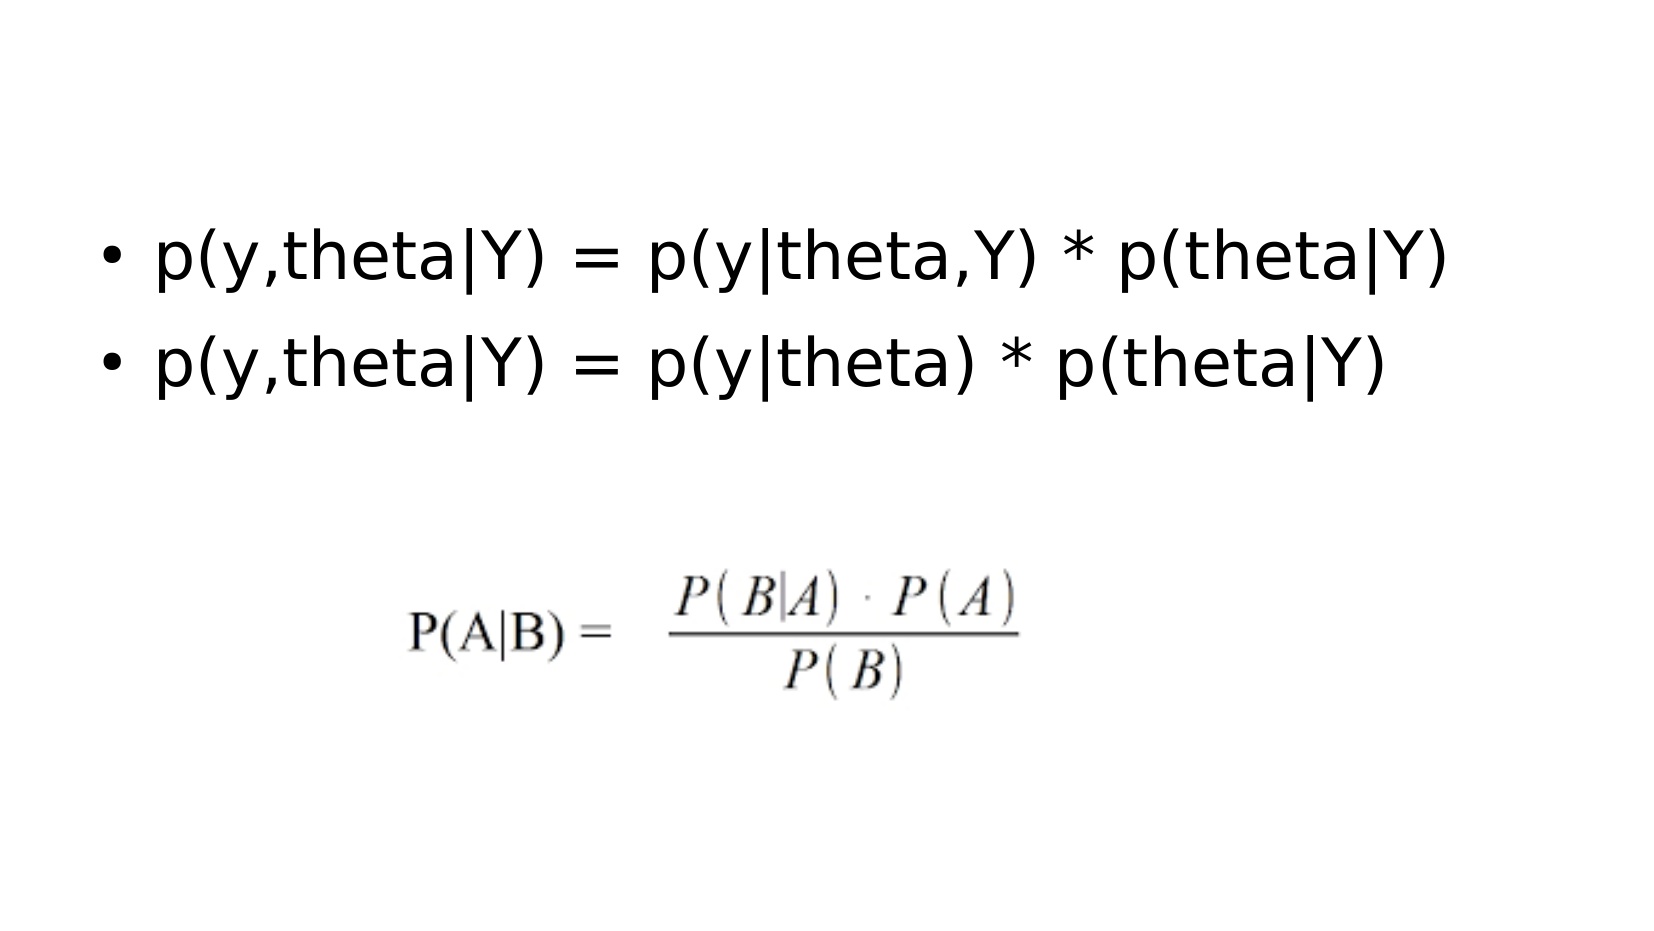

#
p(y,theta|Y) = p(y|theta,Y) * p(theta|Y)
p(y,theta|Y) = p(y|theta) * p(theta|Y)